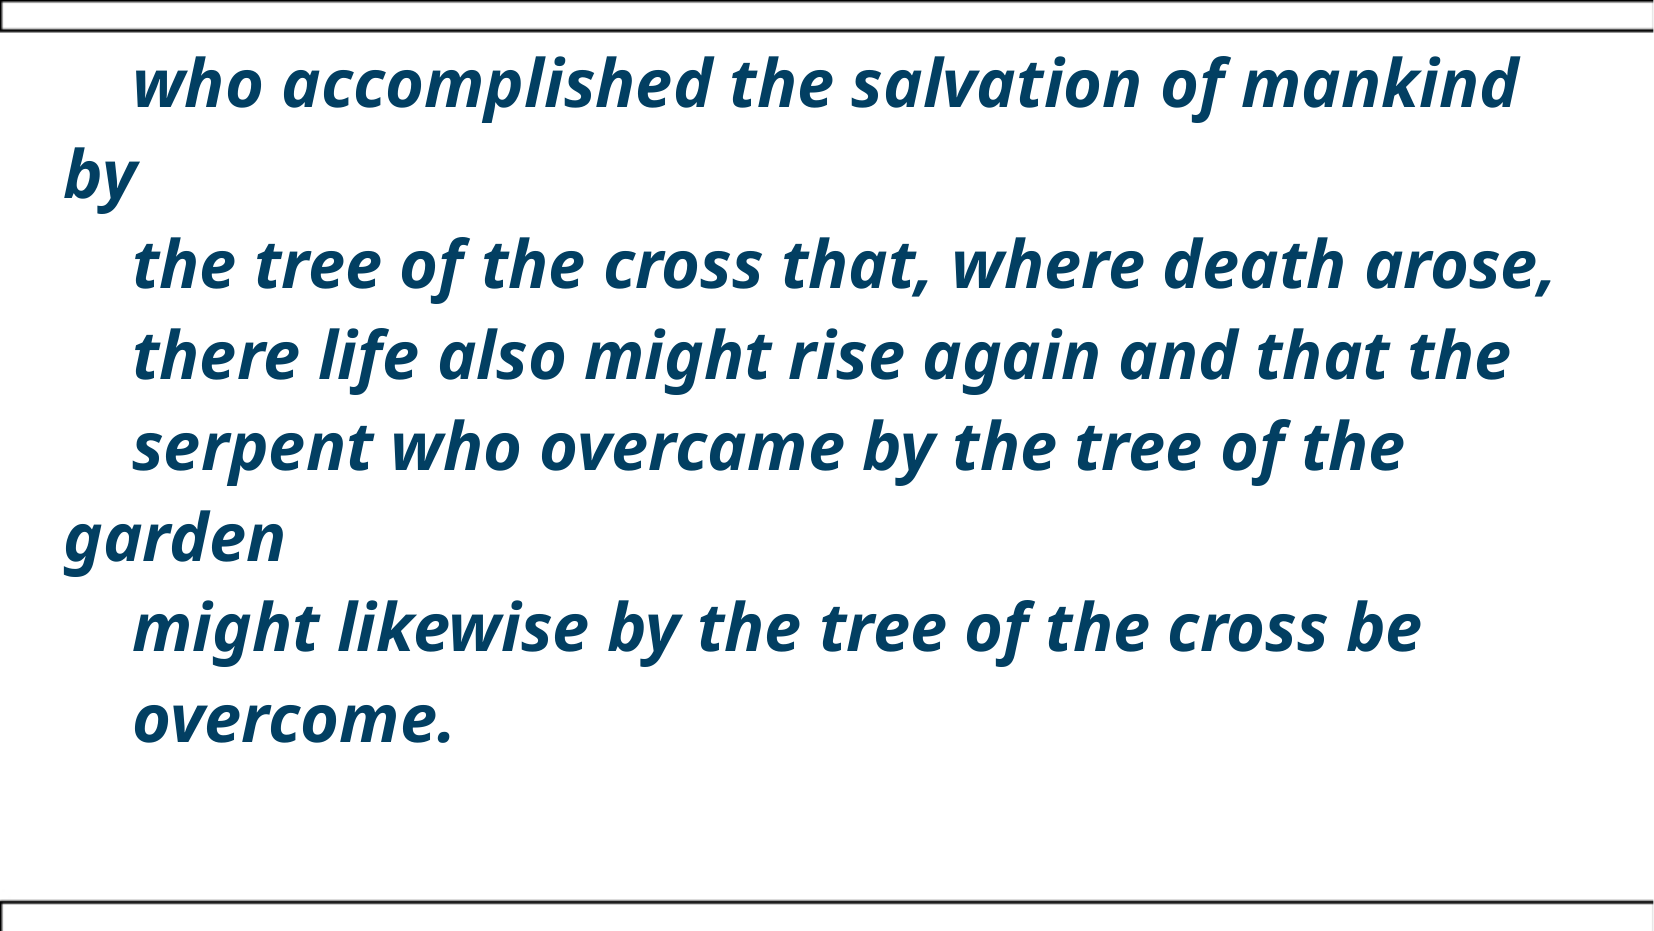

who accomplished the salvation of mankind by
 the tree of the cross that, where death arose,
 there life also might rise again and that the
 serpent who overcame by the tree of the garden
 might likewise by the tree of the cross be
 overcome.